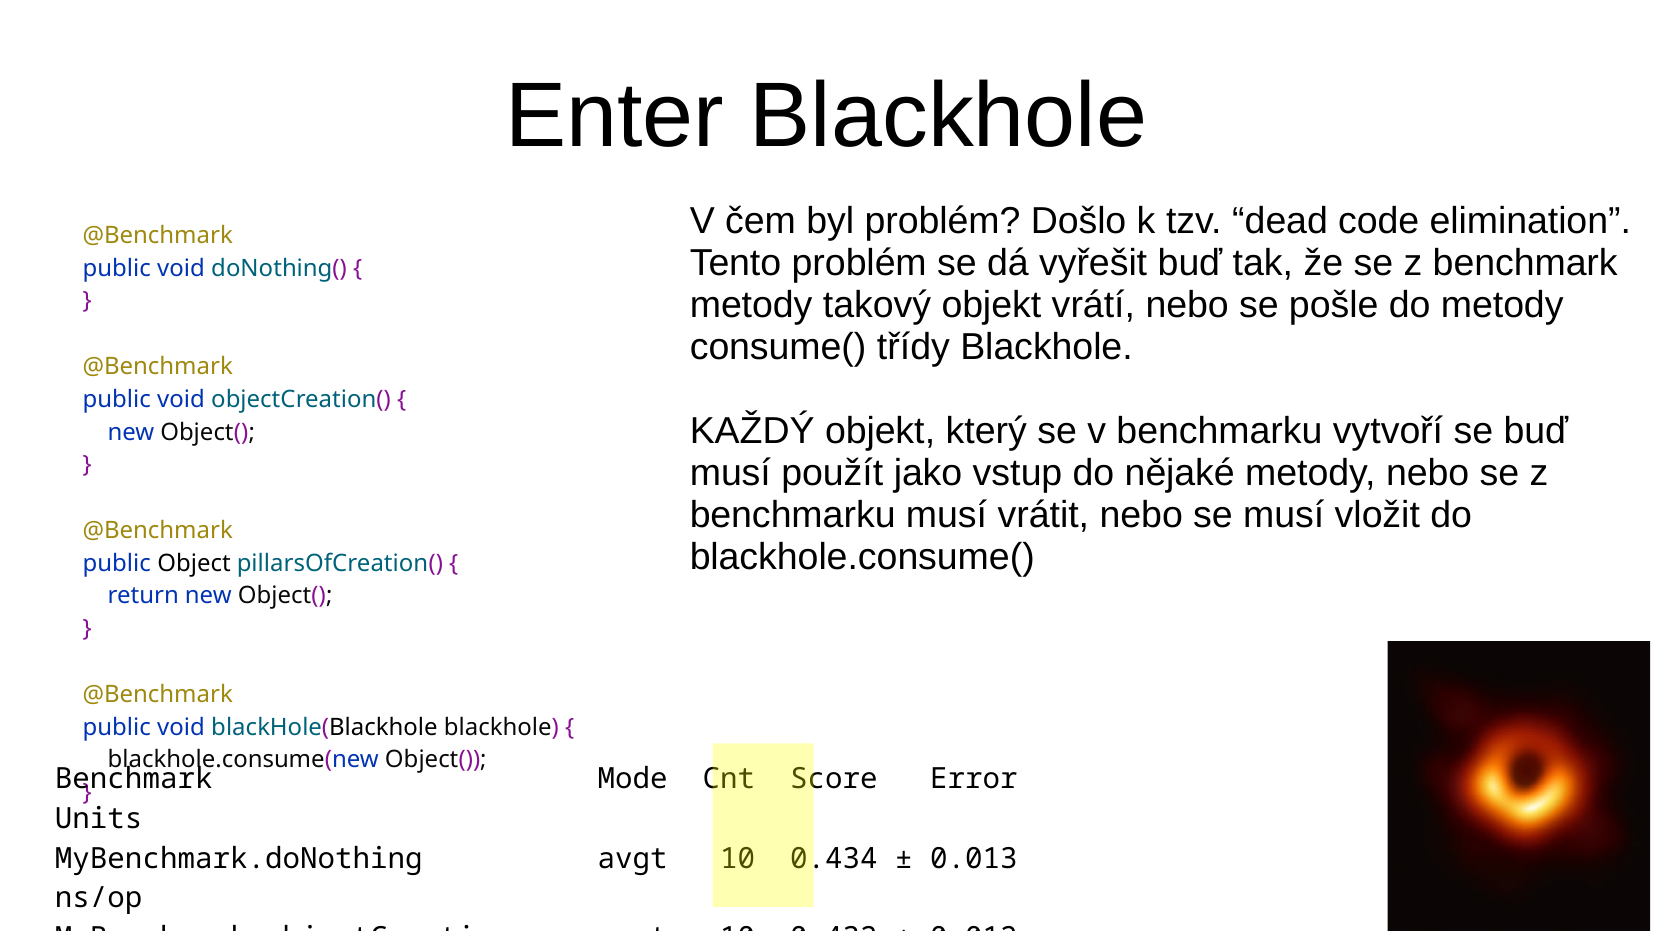

# Enter Blackhole
V čem byl problém? Došlo k tzv. “dead code elimination”. Tento problém se dá vyřešit buď tak, že se z benchmark metody takový objekt vrátí, nebo se pošle do metody consume() třídy Blackhole.
KAŽDÝ objekt, který se v benchmarku vytvoří se buď musí použít jako vstup do nějaké metody, nebo se z benchmarku musí vrátit, nebo se musí vložit do blackhole.consume()
@Benchmark
public void doNothing() {
}
@Benchmark
public void objectCreation() {
 new Object();
}
@Benchmark
public Object pillarsOfCreation() {
 return new Object();
}
@Benchmark
public void blackHole(Blackhole blackhole) {
 blackhole.consume(new Object());
}
Benchmark Mode Cnt Score Error Units
MyBenchmark.doNothing avgt 10 0.434 ± 0.013 ns/op
MyBenchmark.objectCreation avgt 10 0.432 ± 0.012 ns/op
MyBenchmark.pillarsOfCreation avgt 10 3.606 ± 0.284 ns/op
MyBenchmark.blackHole avgt 10 3.574 ± 0.149 ns/op